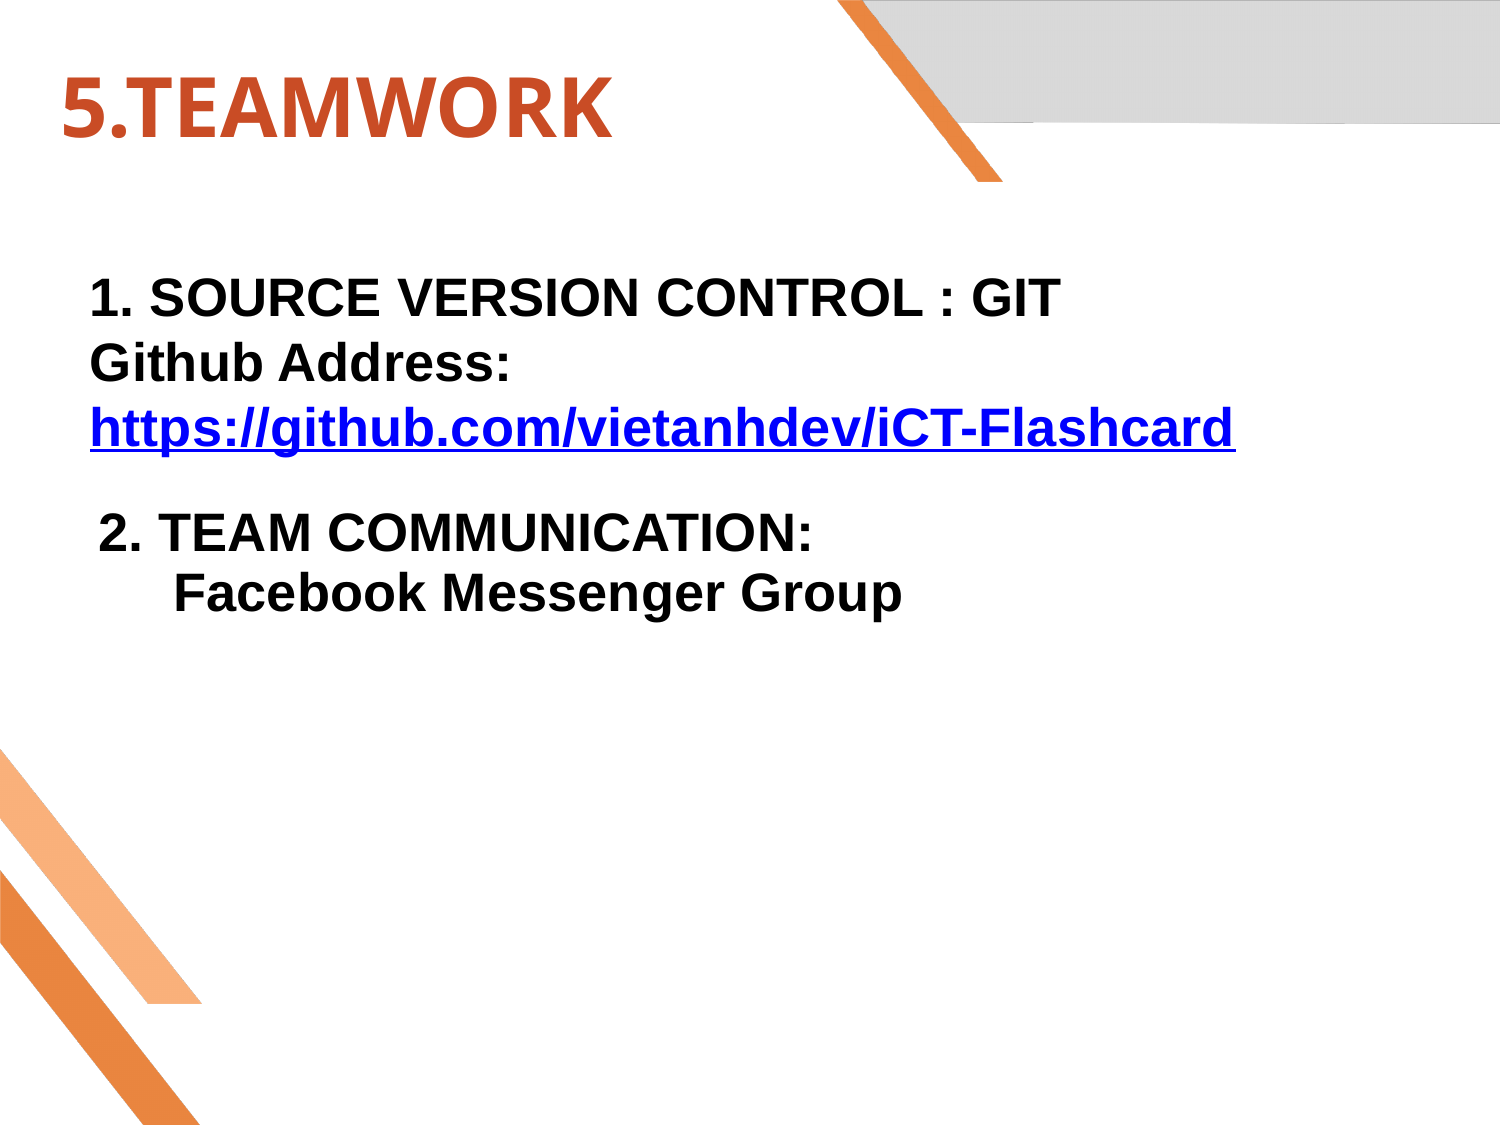

5.TEAMWORK
1. SOURCE VERSION CONTROL : GIT
Github Address: https://github.com/vietanhdev/iCT-Flashcard
2. TEAM COMMUNICATION:
	Facebook Messenger Group